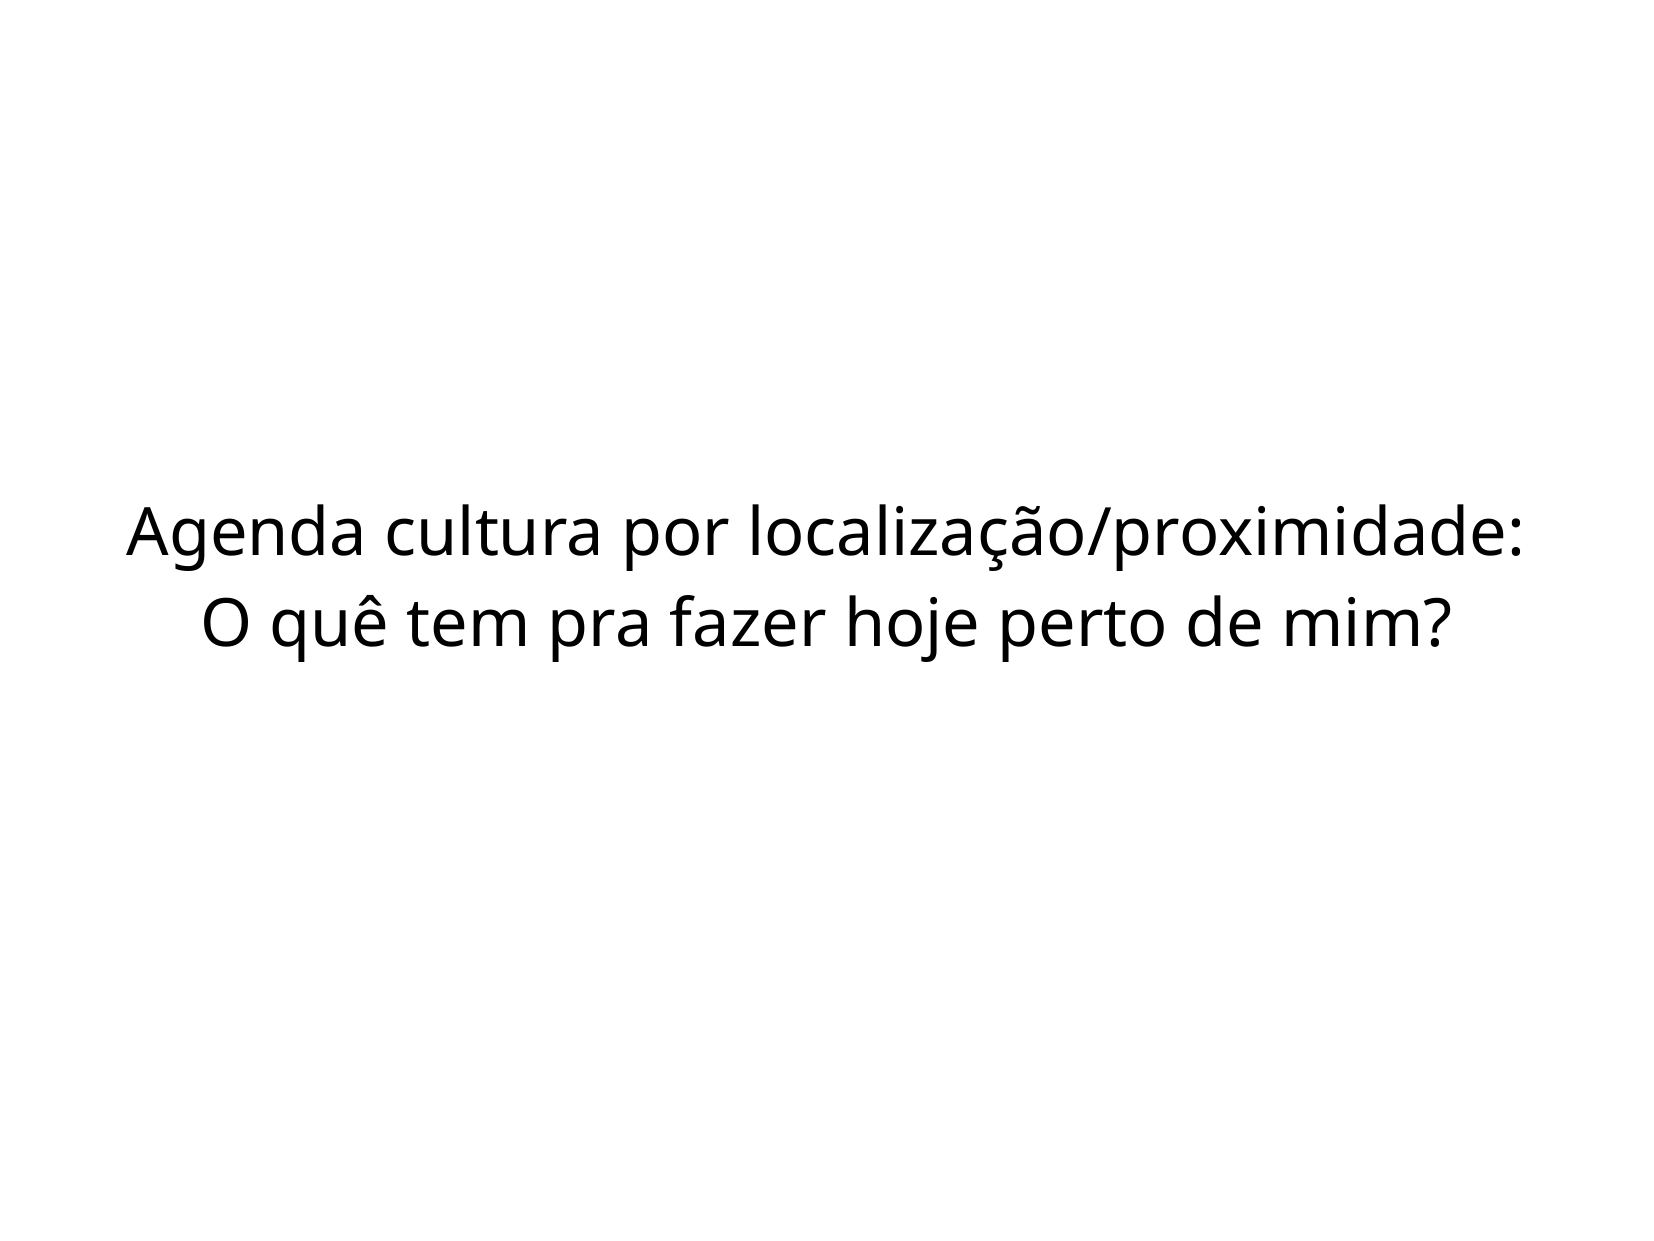

# Agenda cultura por localização/proximidade:
O quê tem pra fazer hoje perto de mim?